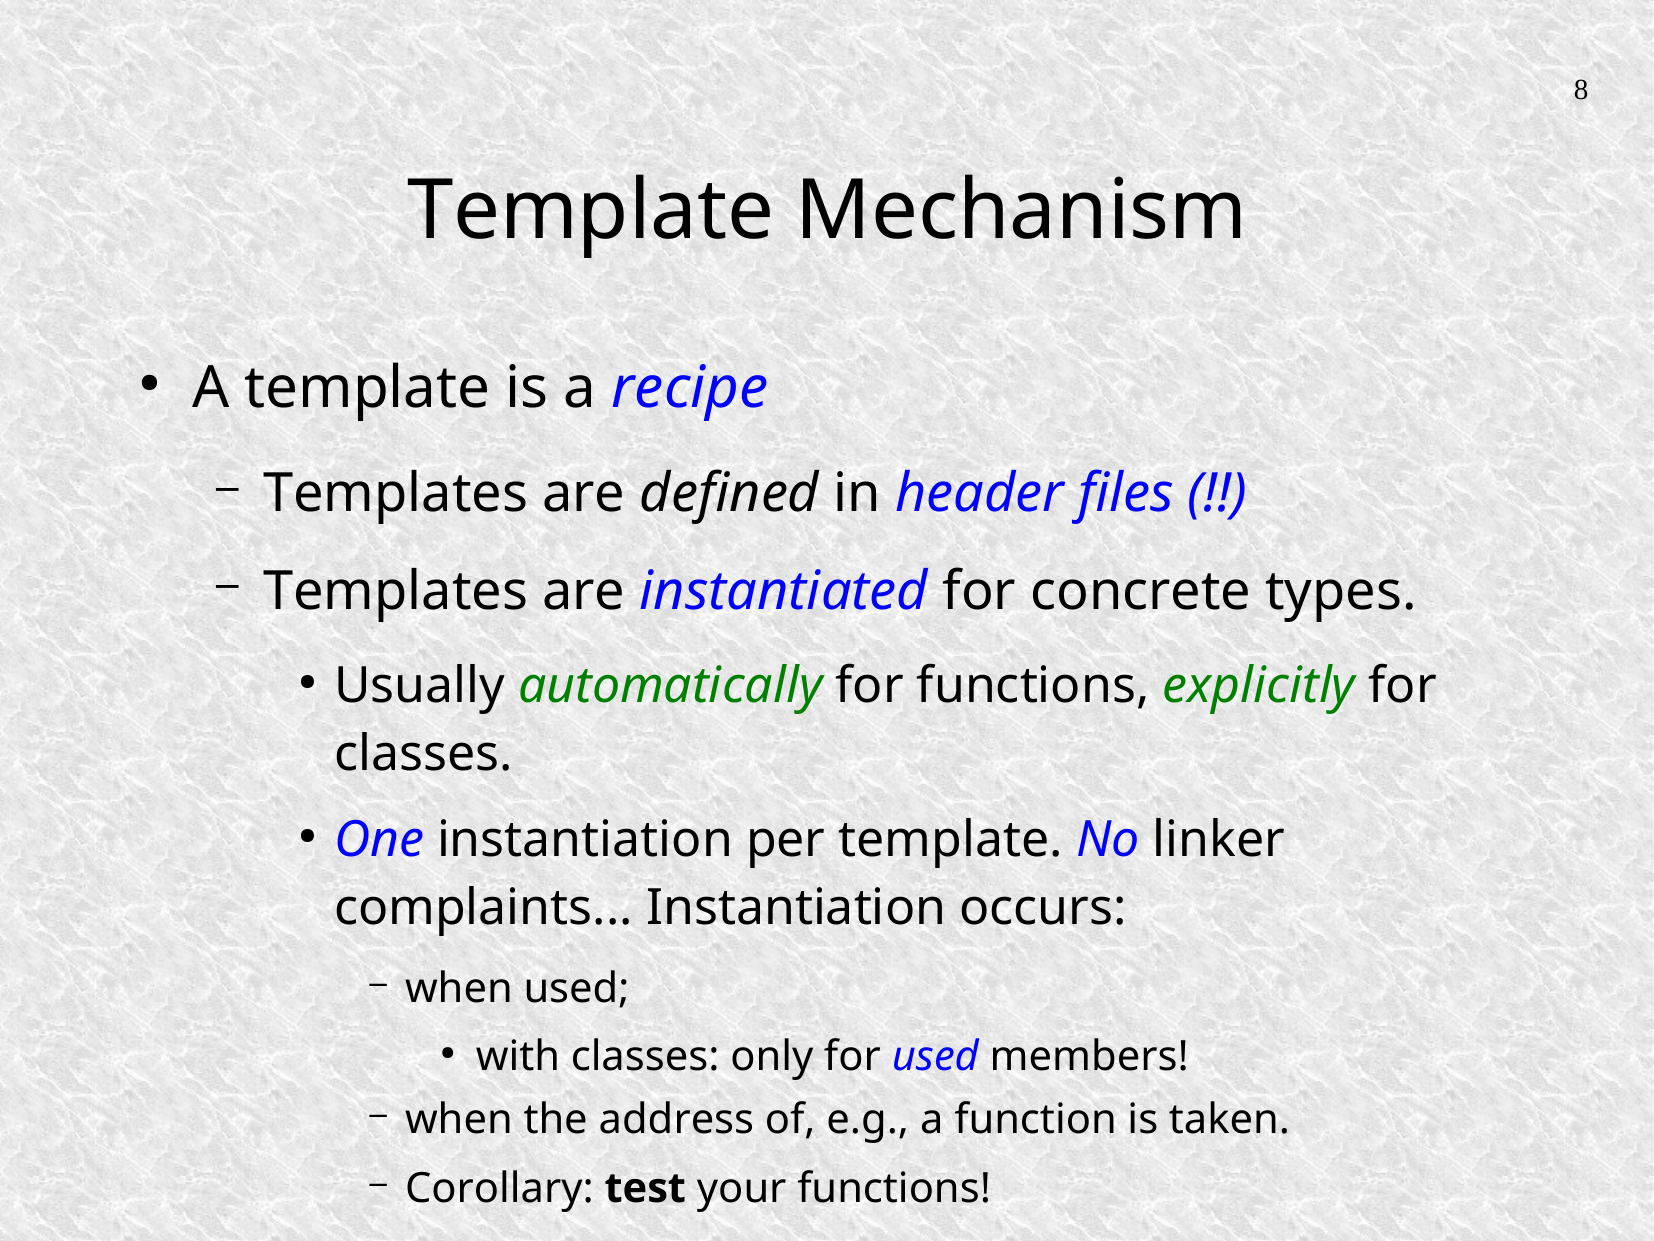

8
# Template Mechanism
A template is a recipe
Templates are defined in header files (!!)
Templates are instantiated for concrete types.
Usually automatically for functions, explicitly for classes.
One instantiation per template. No linker complaints... Instantiation occurs:
when used;
with classes: only for used members!
when the address of, e.g., a function is taken.
Corollary: test your functions!